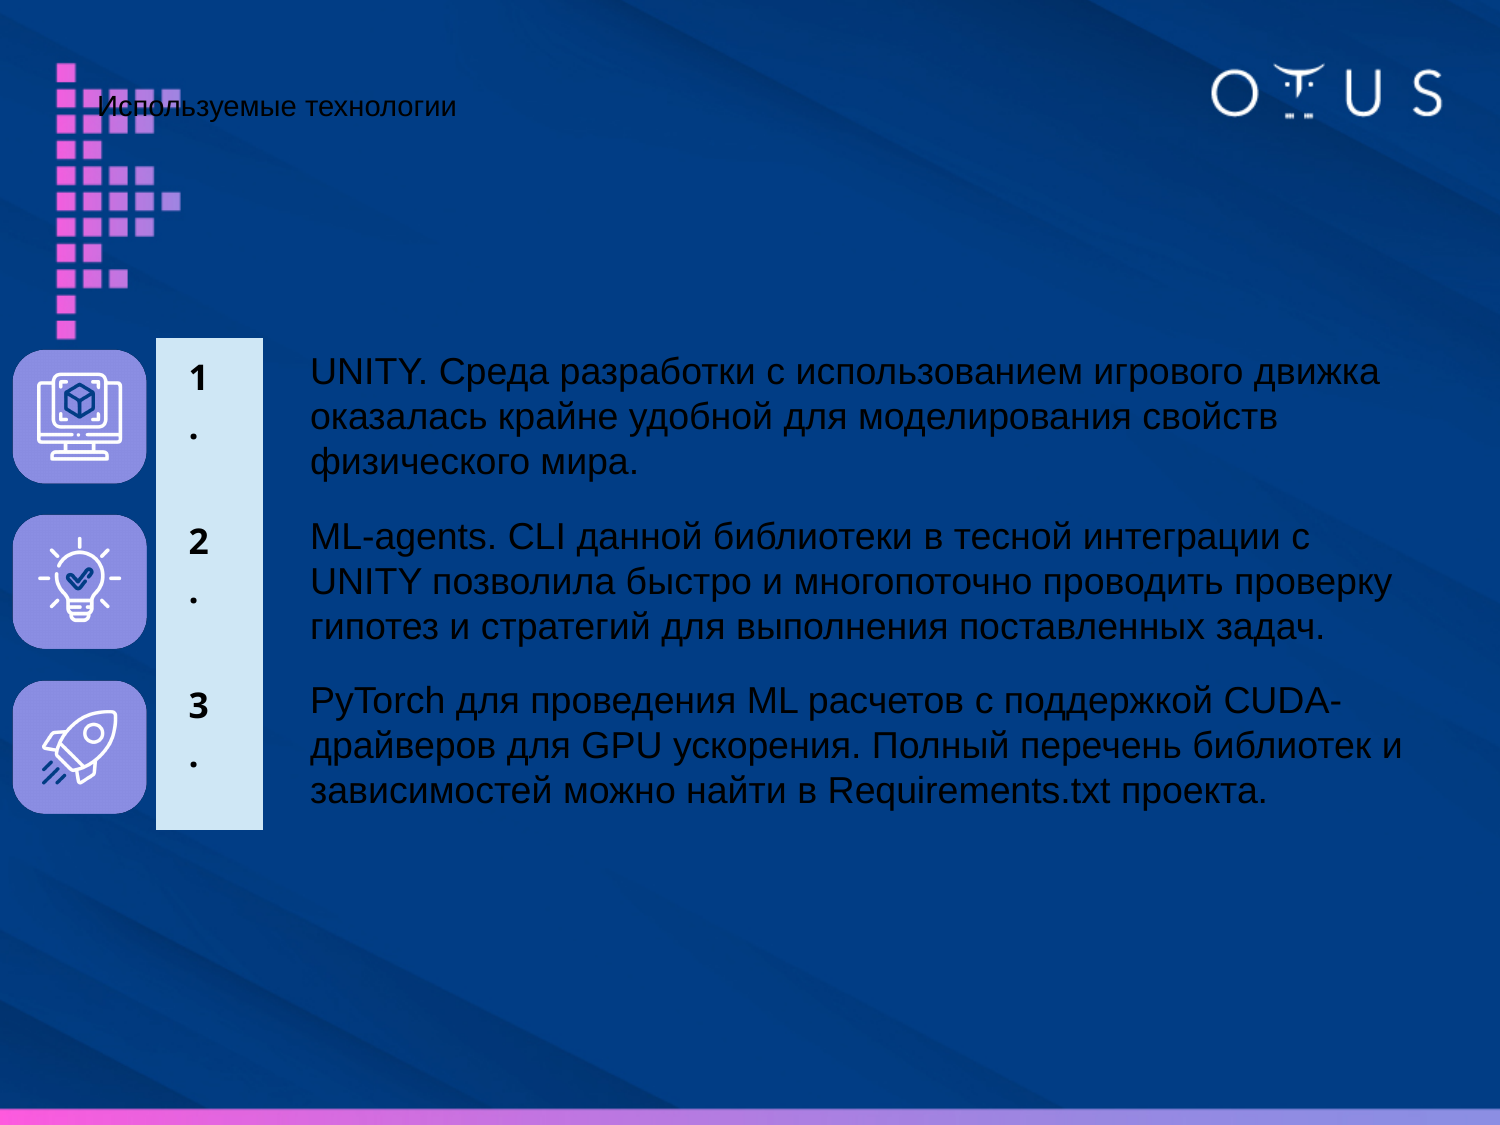

# Используемые технологии
| 1. | |
| --- | --- |
| 2. | |
| 3. | |
UNITY. Среда разработки с использованием игрового движка оказалась крайне удобной для моделирования свойств физического мира.
ML-agents. CLI данной библиотеки в тесной интеграции с UNITY позволила быстро и многопоточно проводить проверку гипотез и стратегий для выполнения поставленных задач.
PyTorch для проведения ML расчетов с поддержкой CUDA-драйверов для GPU ускорения. Полный перечень библиотек и зависимостей можно найти в Requirements.txt проекта.